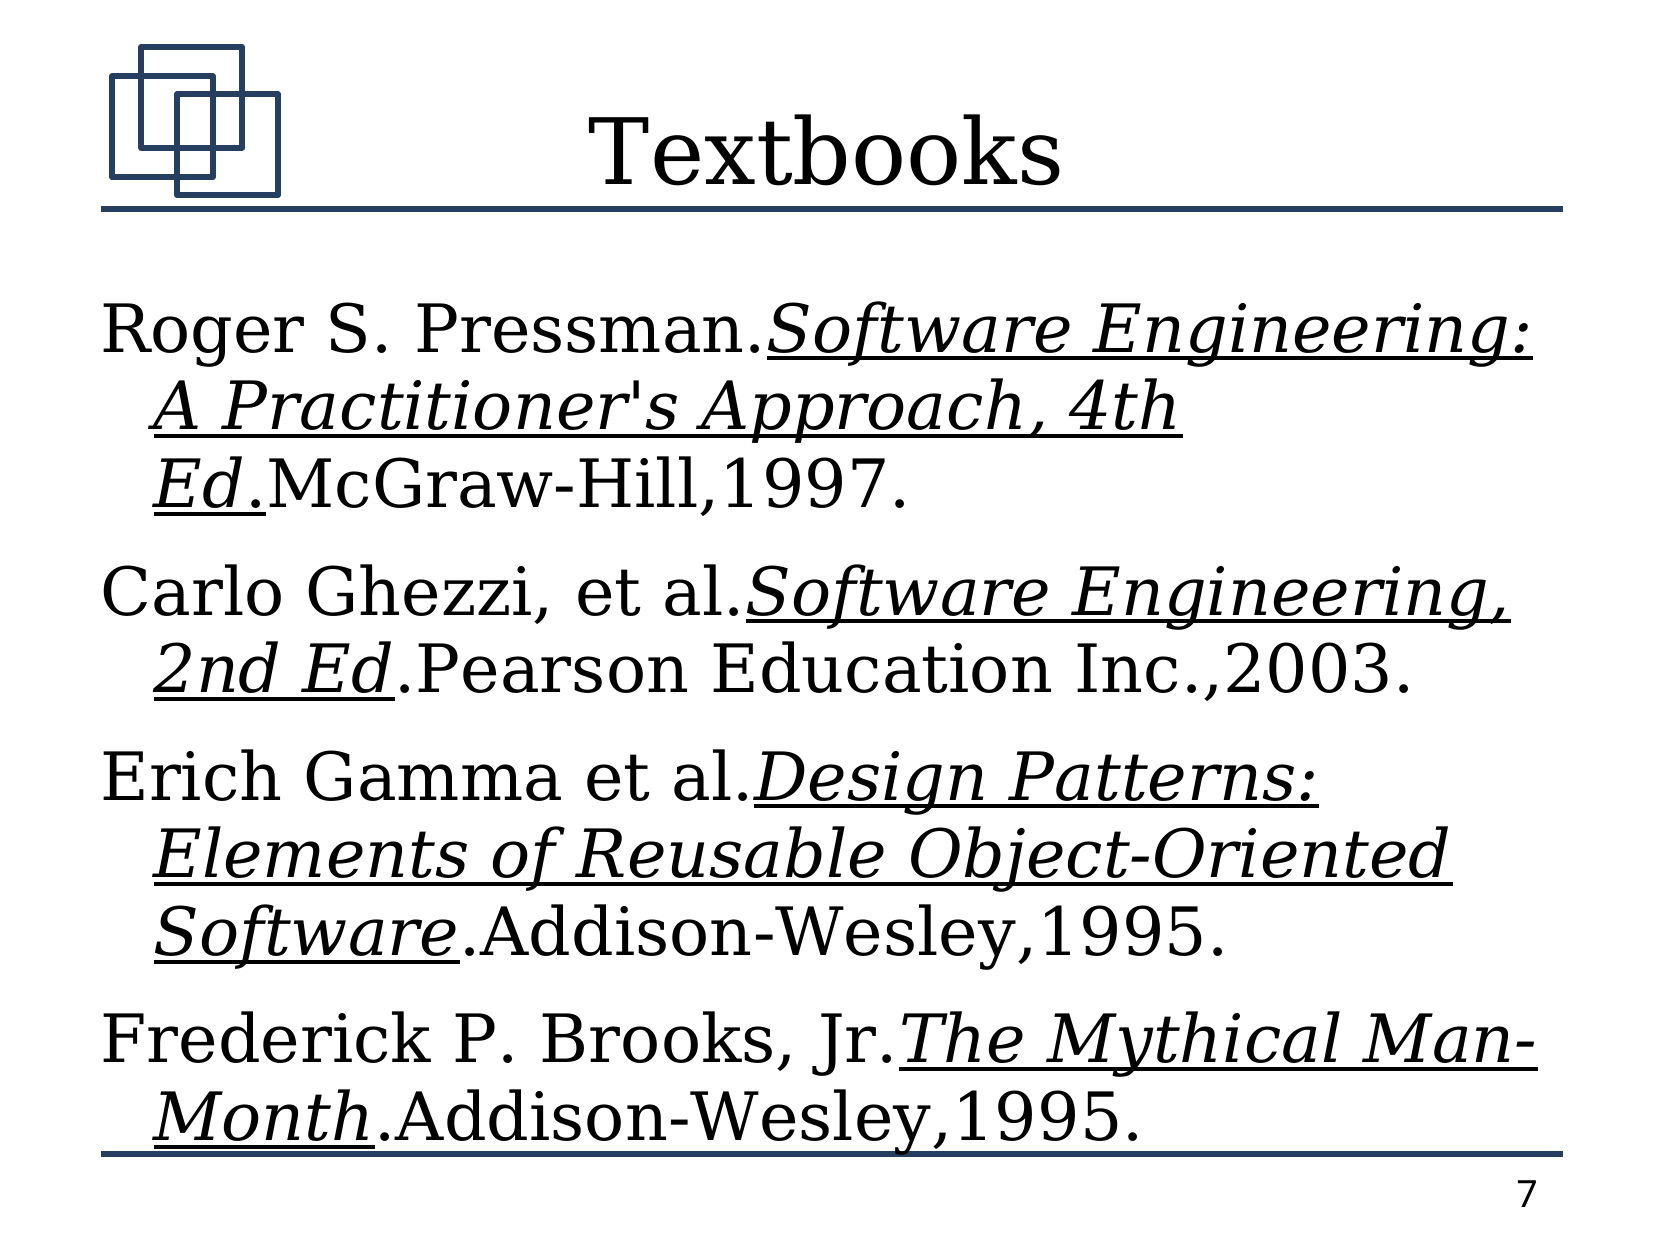

# Textbooks
Roger S. Pressman.Software Engineering: A Practitioner's Approach, 4th Ed.McGraw-Hill,1997.
Carlo Ghezzi, et al.Software Engineering, 2nd Ed.Pearson Education Inc.,2003.
Erich Gamma et al.Design Patterns: Elements of Reusable Object-Oriented Software.Addison-Wesley,1995.
Frederick P. Brooks, Jr.The Mythical Man-Month.Addison-Wesley,1995.